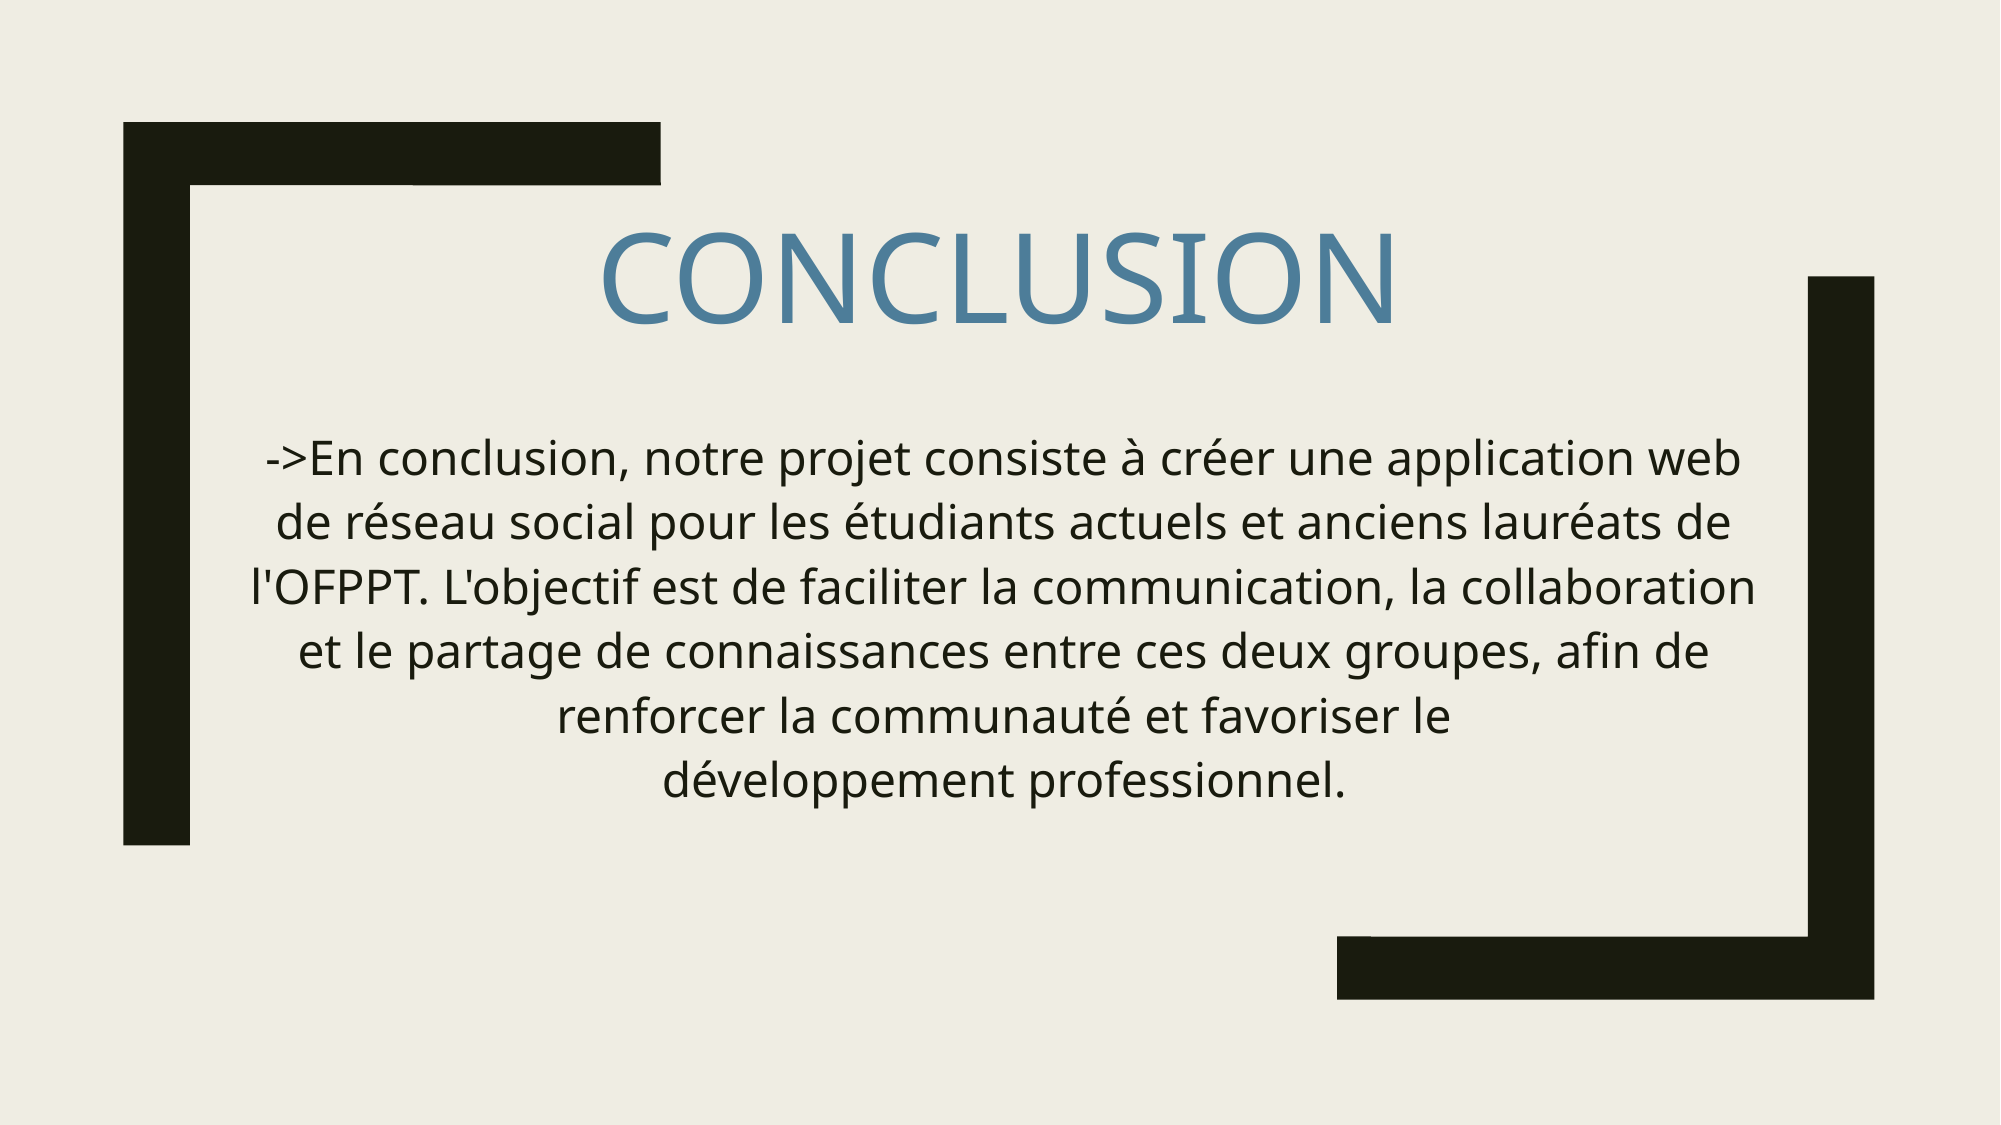

# Conclusion
->En conclusion, notre projet consiste à créer une application web de réseau social pour les étudiants actuels et anciens lauréats de l'OFPPT. L'objectif est de faciliter la communication, la collaboration et le partage de connaissances entre ces deux groupes, afin de renforcer la communauté et favoriser le développement professionnel.